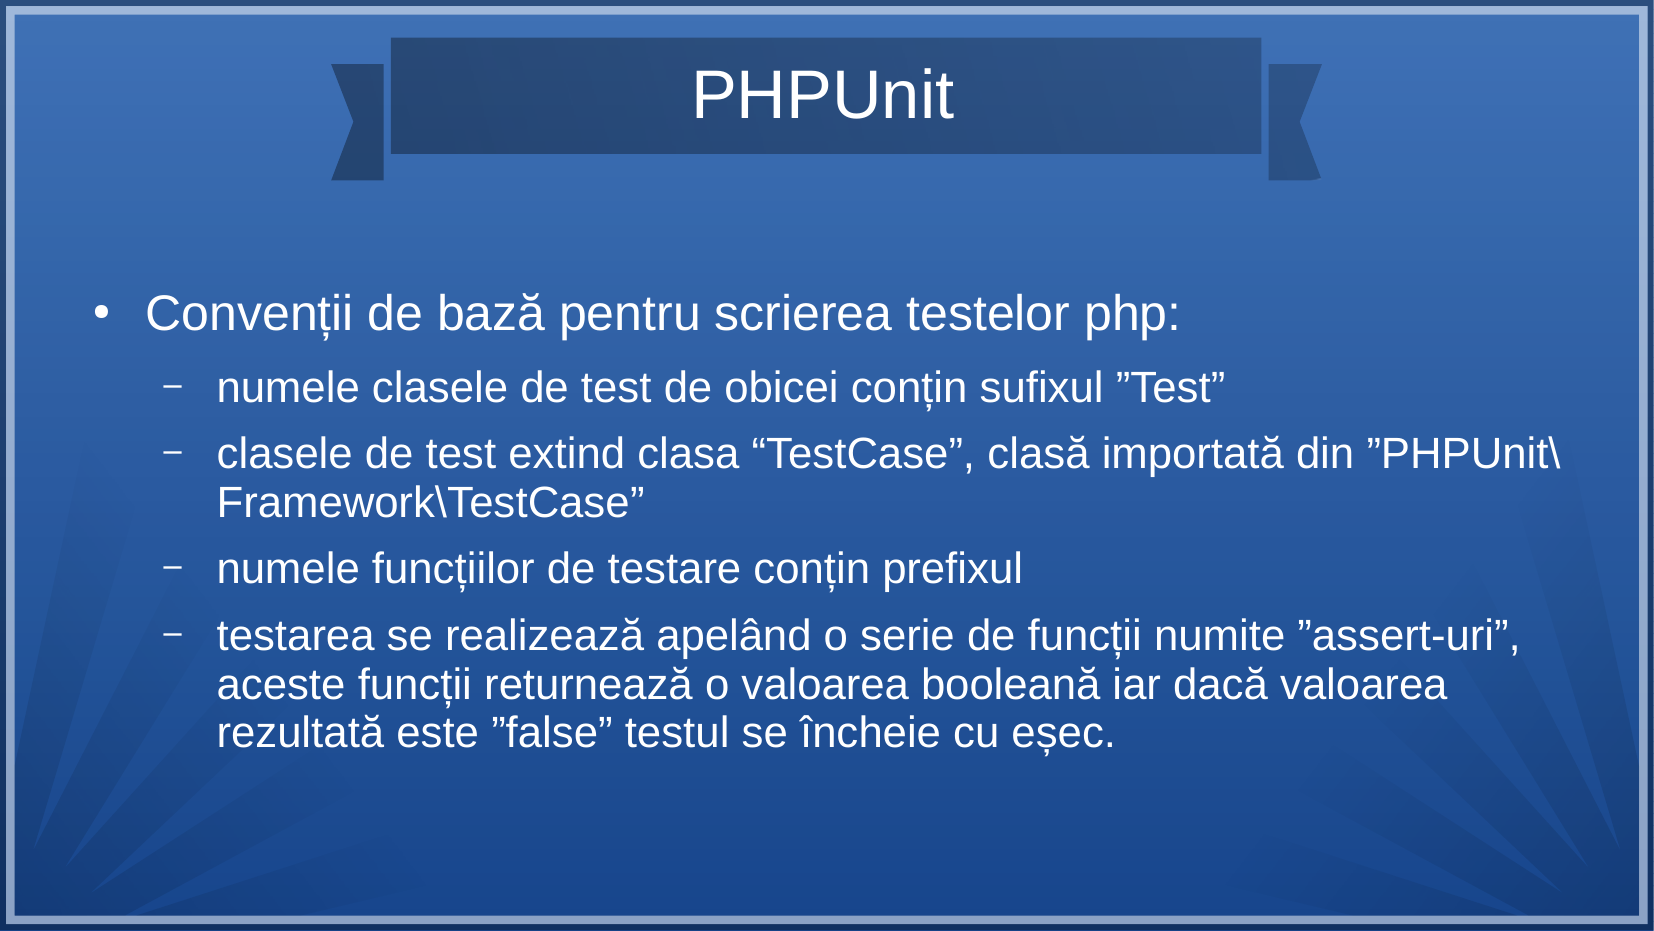

# PHPUnit
Convenții de bază pentru scrierea testelor php:
numele clasele de test de obicei conțin sufixul ”Test”
clasele de test extind clasa “TestCase”, clasă importată din ”PHPUnit\Framework\TestCase”
numele funcțiilor de testare conțin prefixul
testarea se realizează apelând o serie de funcții numite ”assert-uri”, aceste funcții returnează o valoarea booleană iar dacă valoarea rezultată este ”false” testul se încheie cu eșec.